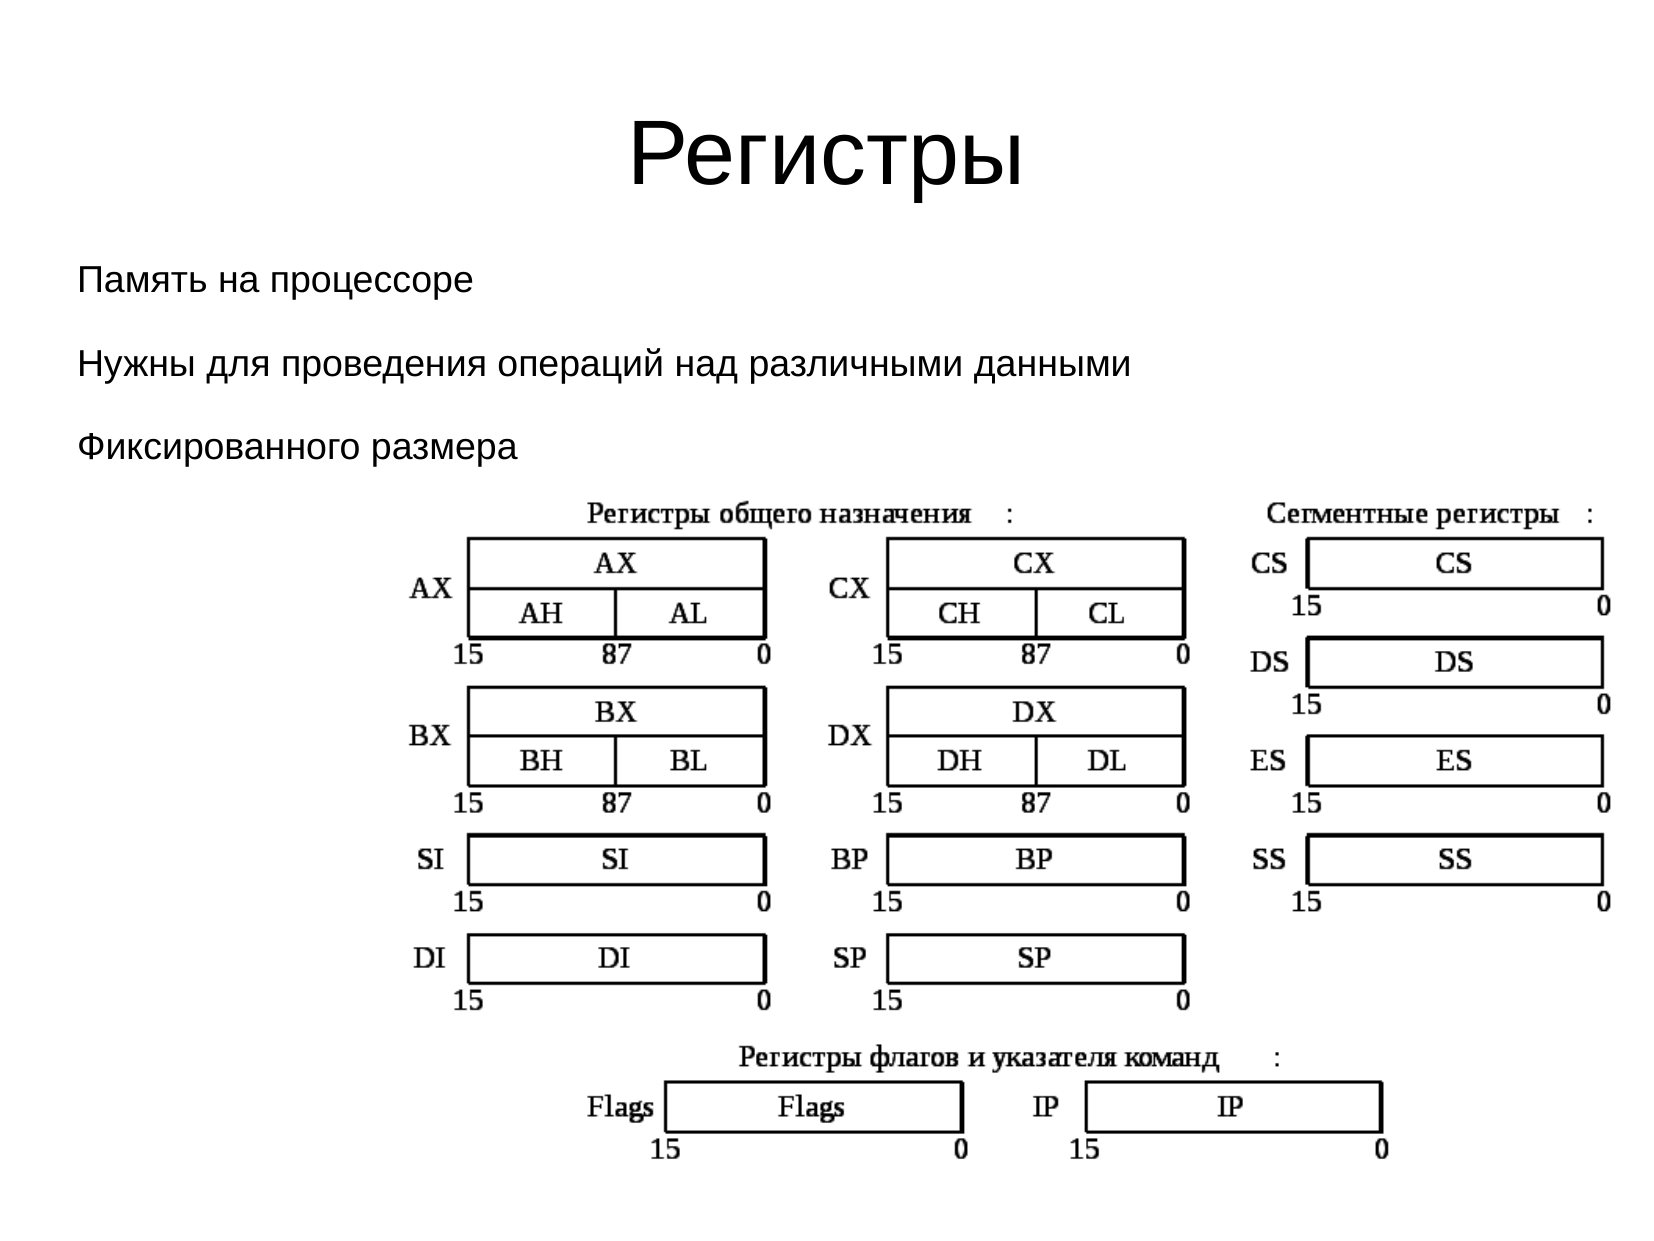

# Регистры
Память на процессоре
Нужны для проведения операций над различными данными
Фиксированного размера